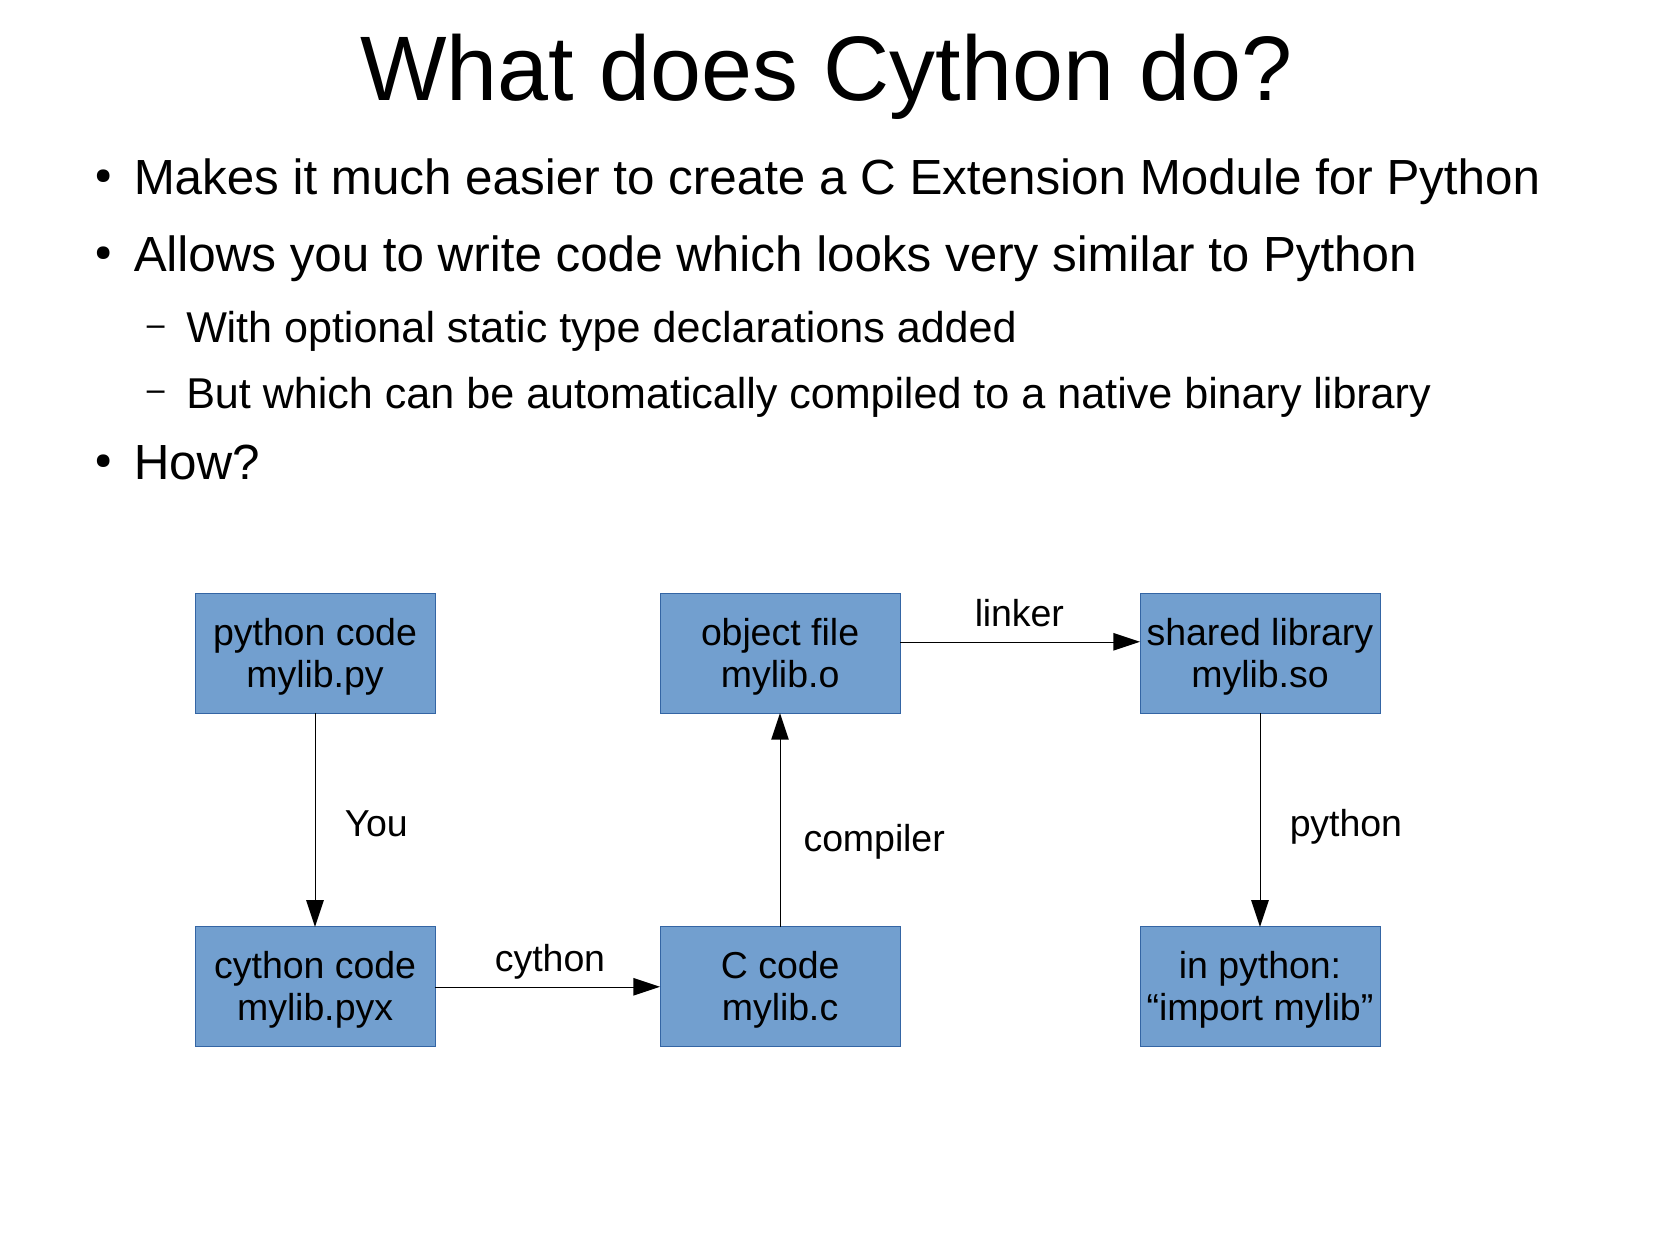

# What does Cython do?
Makes it much easier to create a C Extension Module for Python
Allows you to write code which looks very similar to Python
With optional static type declarations added
But which can be automatically compiled to a native binary library
How?
linker
python code
mylib.py
object file
mylib.o
shared library
mylib.so
You
python
compiler
cython code
mylib.pyx
C code
mylib.c
in python:
“import mylib”
cython